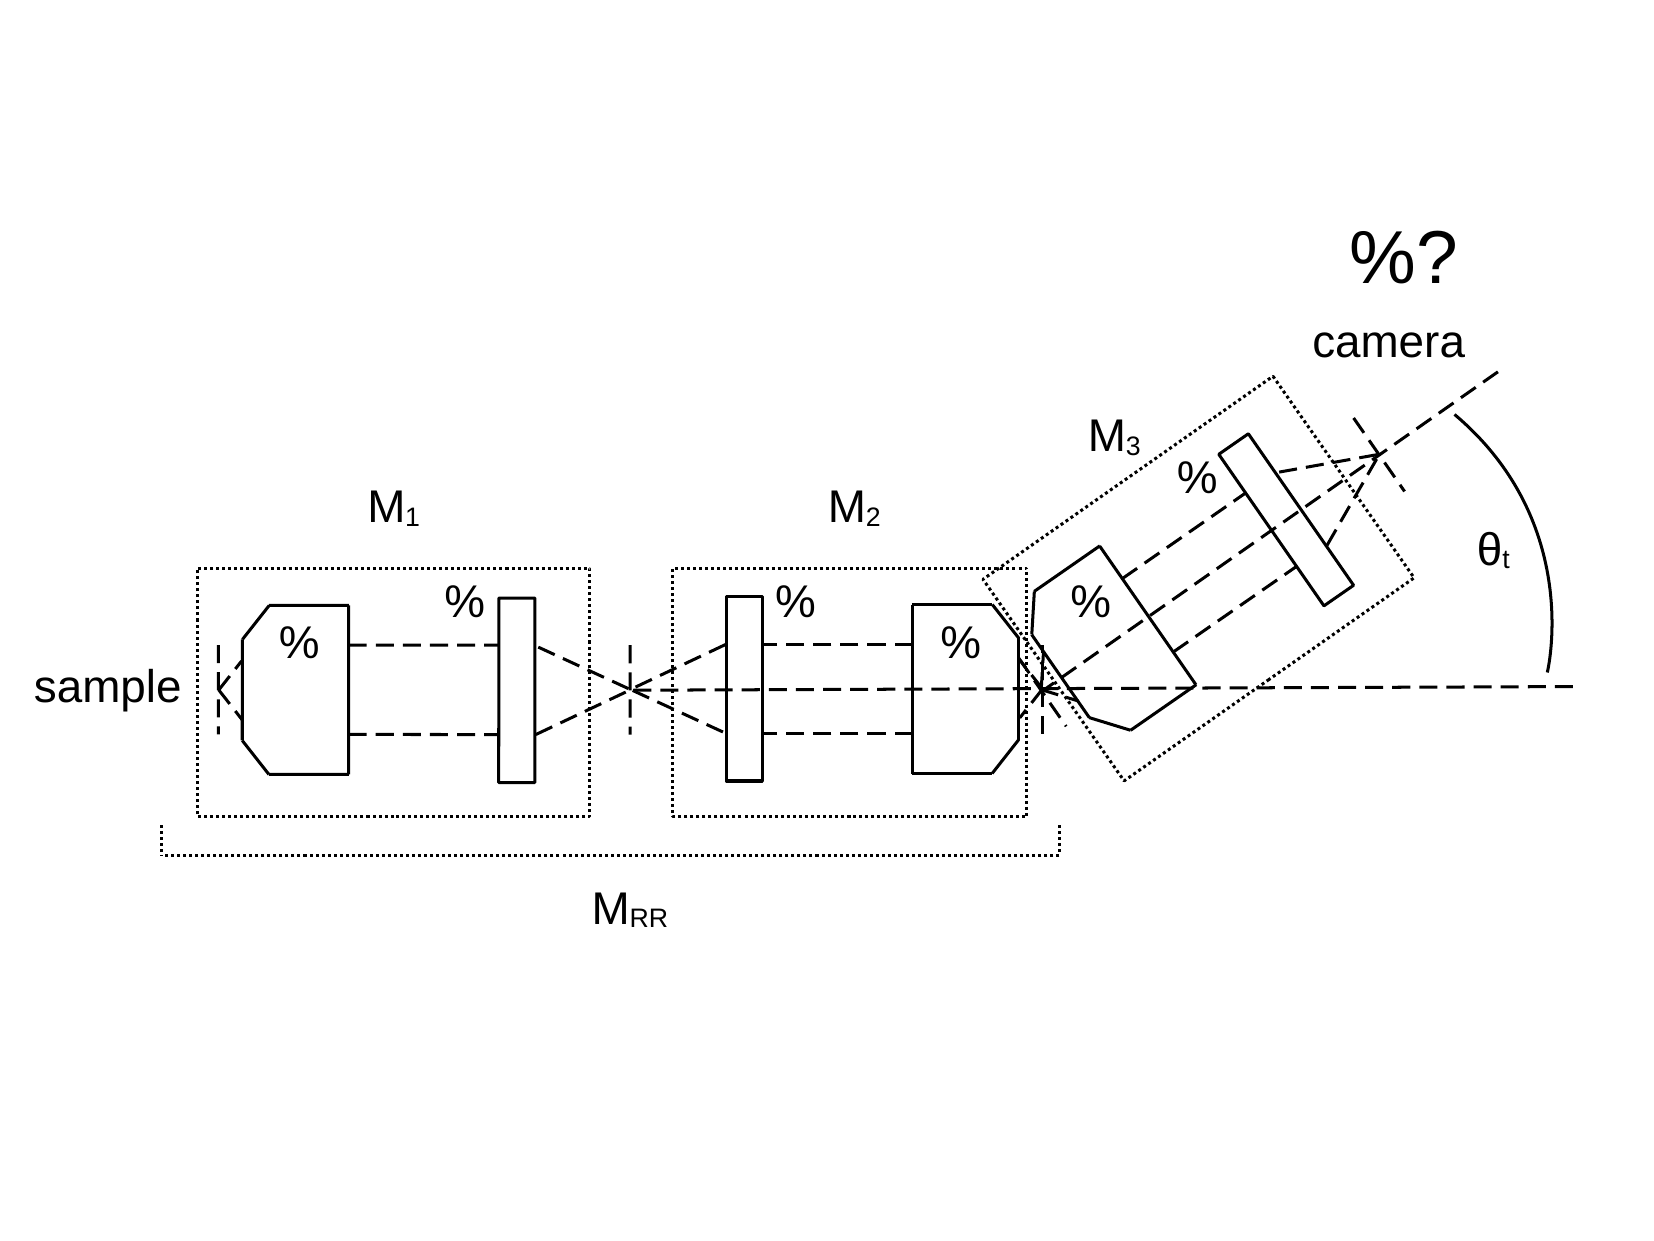

%?
camera
M3
%
M1
M2
θt
%
%
%
%
%
sample
MRR